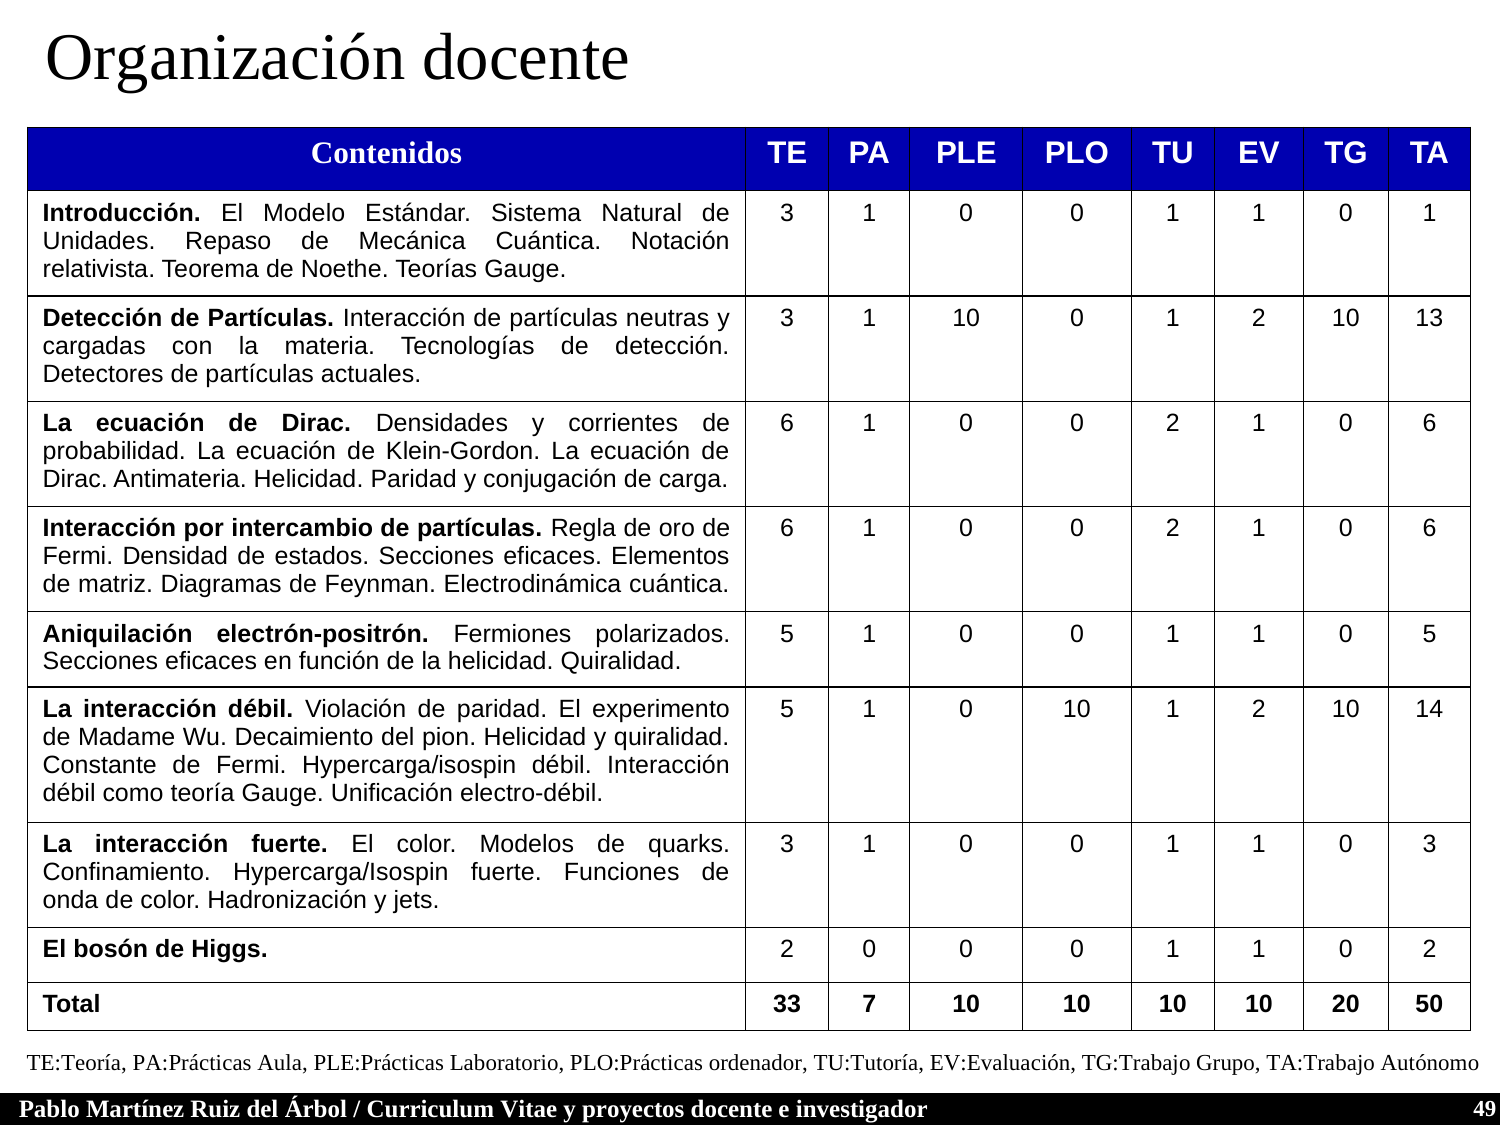

Organización docente
| Contenidos | TE | PA | PLE | PLO | TU | EV | TG | TA |
| --- | --- | --- | --- | --- | --- | --- | --- | --- |
| Introducción. El Modelo Estándar. Sistema Natural de Unidades. Repaso de Mecánica Cuántica. Notación relativista. Teorema de Noethe. Teorías Gauge. | 3 | 1 | 0 | 0 | 1 | 1 | 0 | 1 |
| Detección de Partículas. Interacción de partículas neutras y cargadas con la materia. Tecnologías de detección. Detectores de partículas actuales. | 3 | 1 | 10 | 0 | 1 | 2 | 10 | 13 |
| La ecuación de Dirac. Densidades y corrientes de probabilidad. La ecuación de Klein-Gordon. La ecuación de Dirac. Antimateria. Helicidad. Paridad y conjugación de carga. | 6 | 1 | 0 | 0 | 2 | 1 | 0 | 6 |
| Interacción por intercambio de partículas. Regla de oro de Fermi. Densidad de estados. Secciones eficaces. Elementos de matriz. Diagramas de Feynman. Electrodinámica cuántica. | 6 | 1 | 0 | 0 | 2 | 1 | 0 | 6 |
| Aniquilación electrón-positrón. Fermiones polarizados. Secciones eficaces en función de la helicidad. Quiralidad. | 5 | 1 | 0 | 0 | 1 | 1 | 0 | 5 |
| La interacción débil. Violación de paridad. El experimento de Madame Wu. Decaimiento del pion. Helicidad y quiralidad. Constante de Fermi. Hypercarga/isospin débil. Interacción débil como teoría Gauge. Unificación electro-débil. | 5 | 1 | 0 | 10 | 1 | 2 | 10 | 14 |
| La interacción fuerte. El color. Modelos de quarks. Confinamiento. Hypercarga/Isospin fuerte. Funciones de onda de color. Hadronización y jets. | 3 | 1 | 0 | 0 | 1 | 1 | 0 | 3 |
| El bosón de Higgs. | 2 | 0 | 0 | 0 | 1 | 1 | 0 | 2 |
| Total | 33 | 7 | 10 | 10 | 10 | 10 | 20 | 50 |
TE:Teoría, PA:Prácticas Aula, PLE:Prácticas Laboratorio, PLO:Prácticas ordenador, TU:Tutoría, EV:Evaluación, TG:Trabajo Grupo, TA:Trabajo Autónomo
49